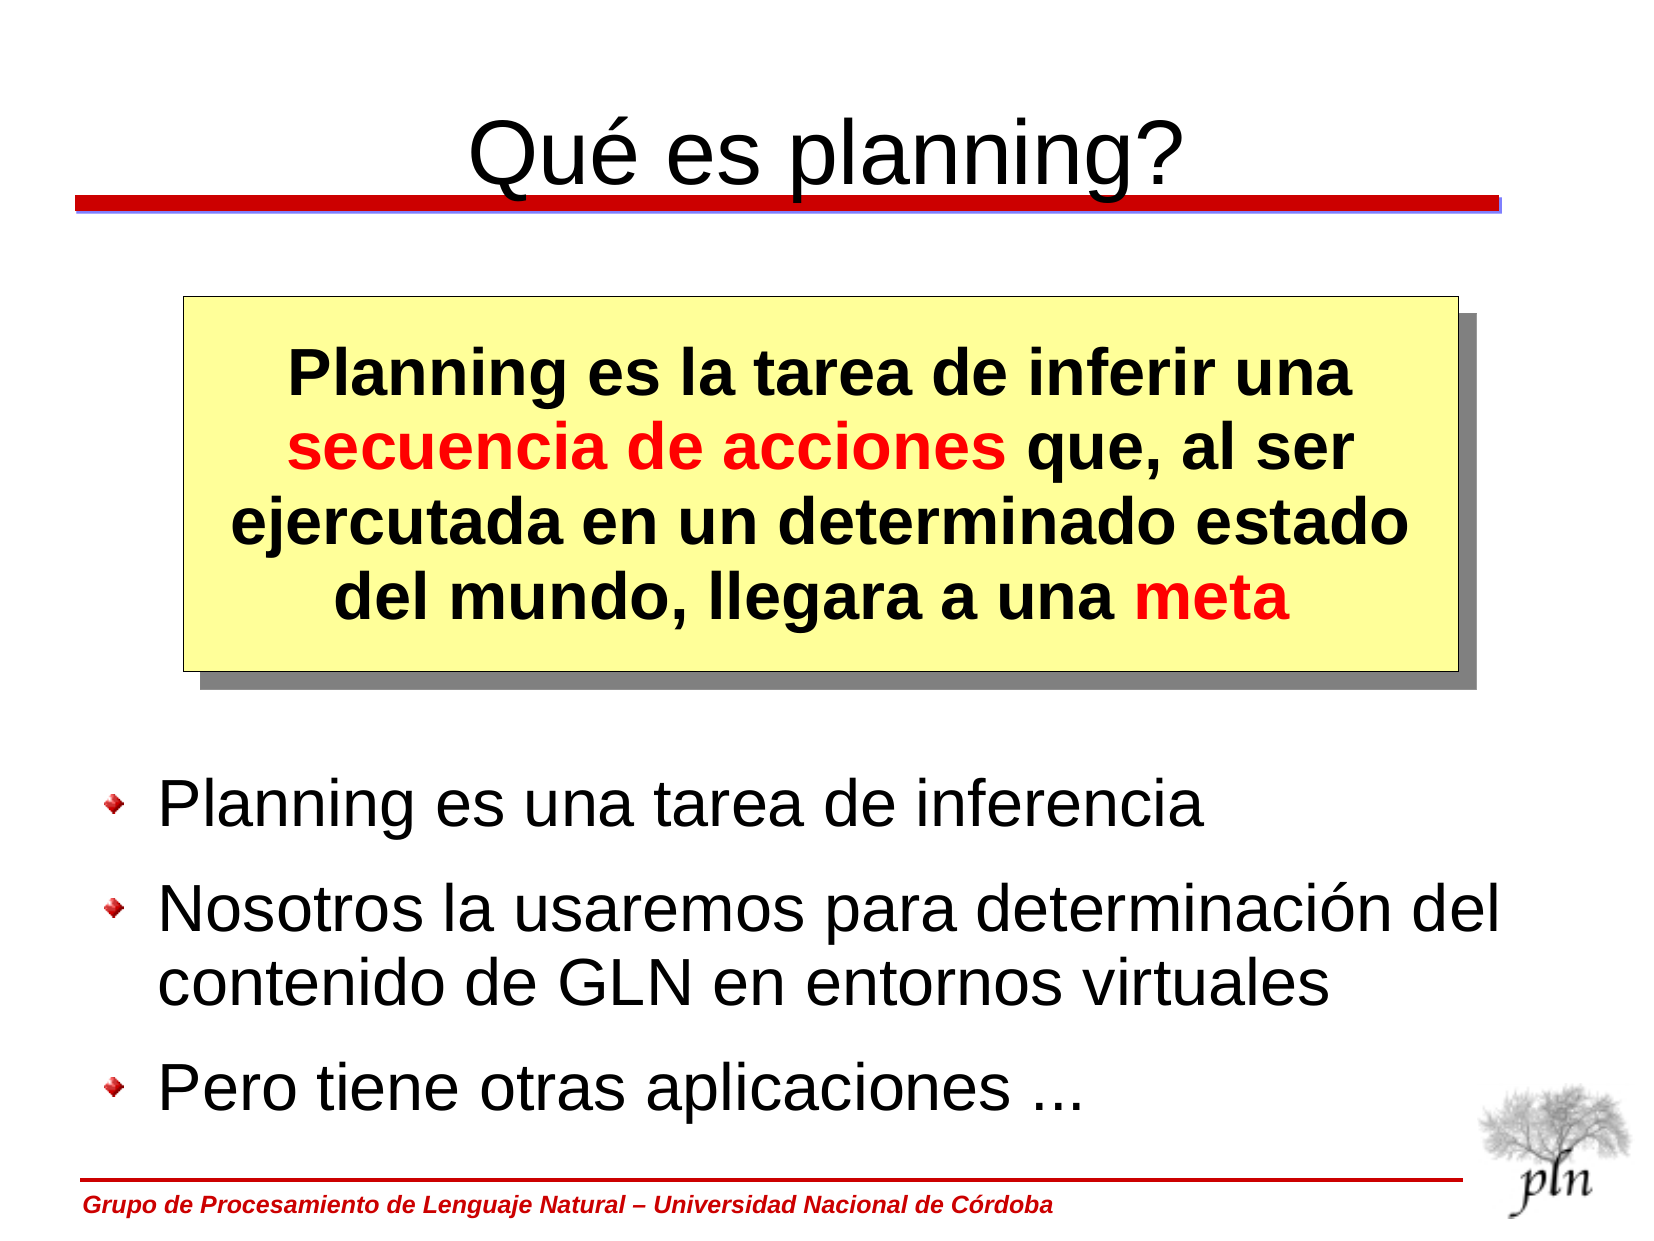

# Qué es planning?
Planning es la tarea de inferir una secuencia de acciones que, al ser ejercutada en un determinado estado del mundo, llegara a una meta
Planning es una tarea de inferencia
Nosotros la usaremos para determinación del contenido de GLN en entornos virtuales
Pero tiene otras aplicaciones ...